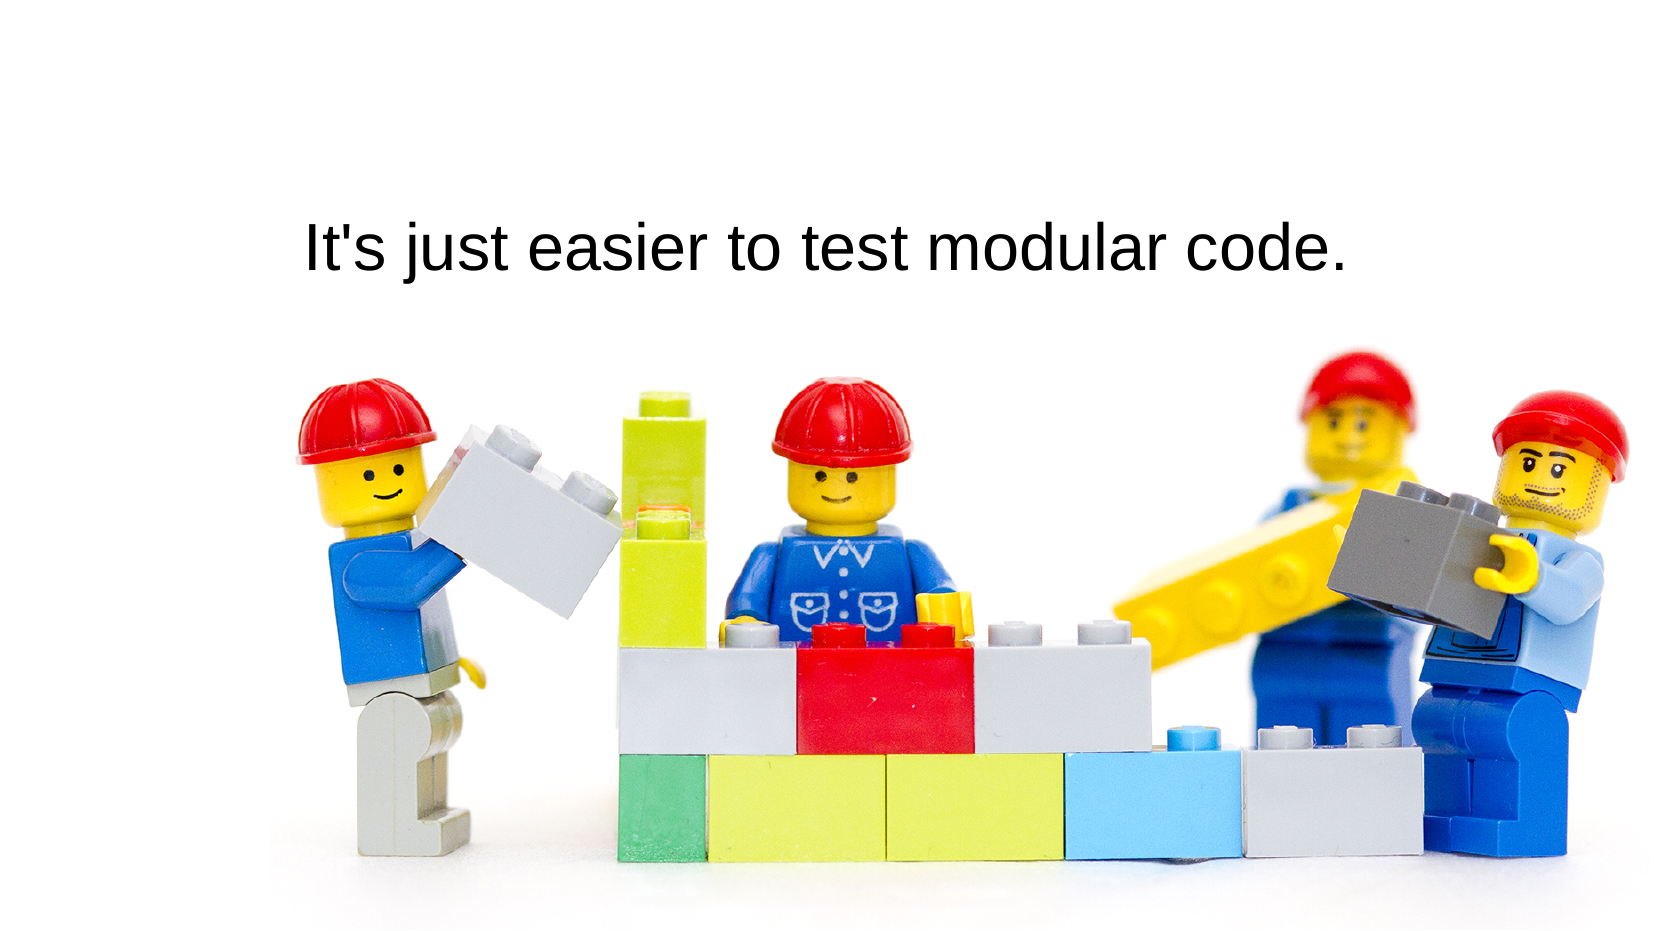

# It's just easier to test modular code.